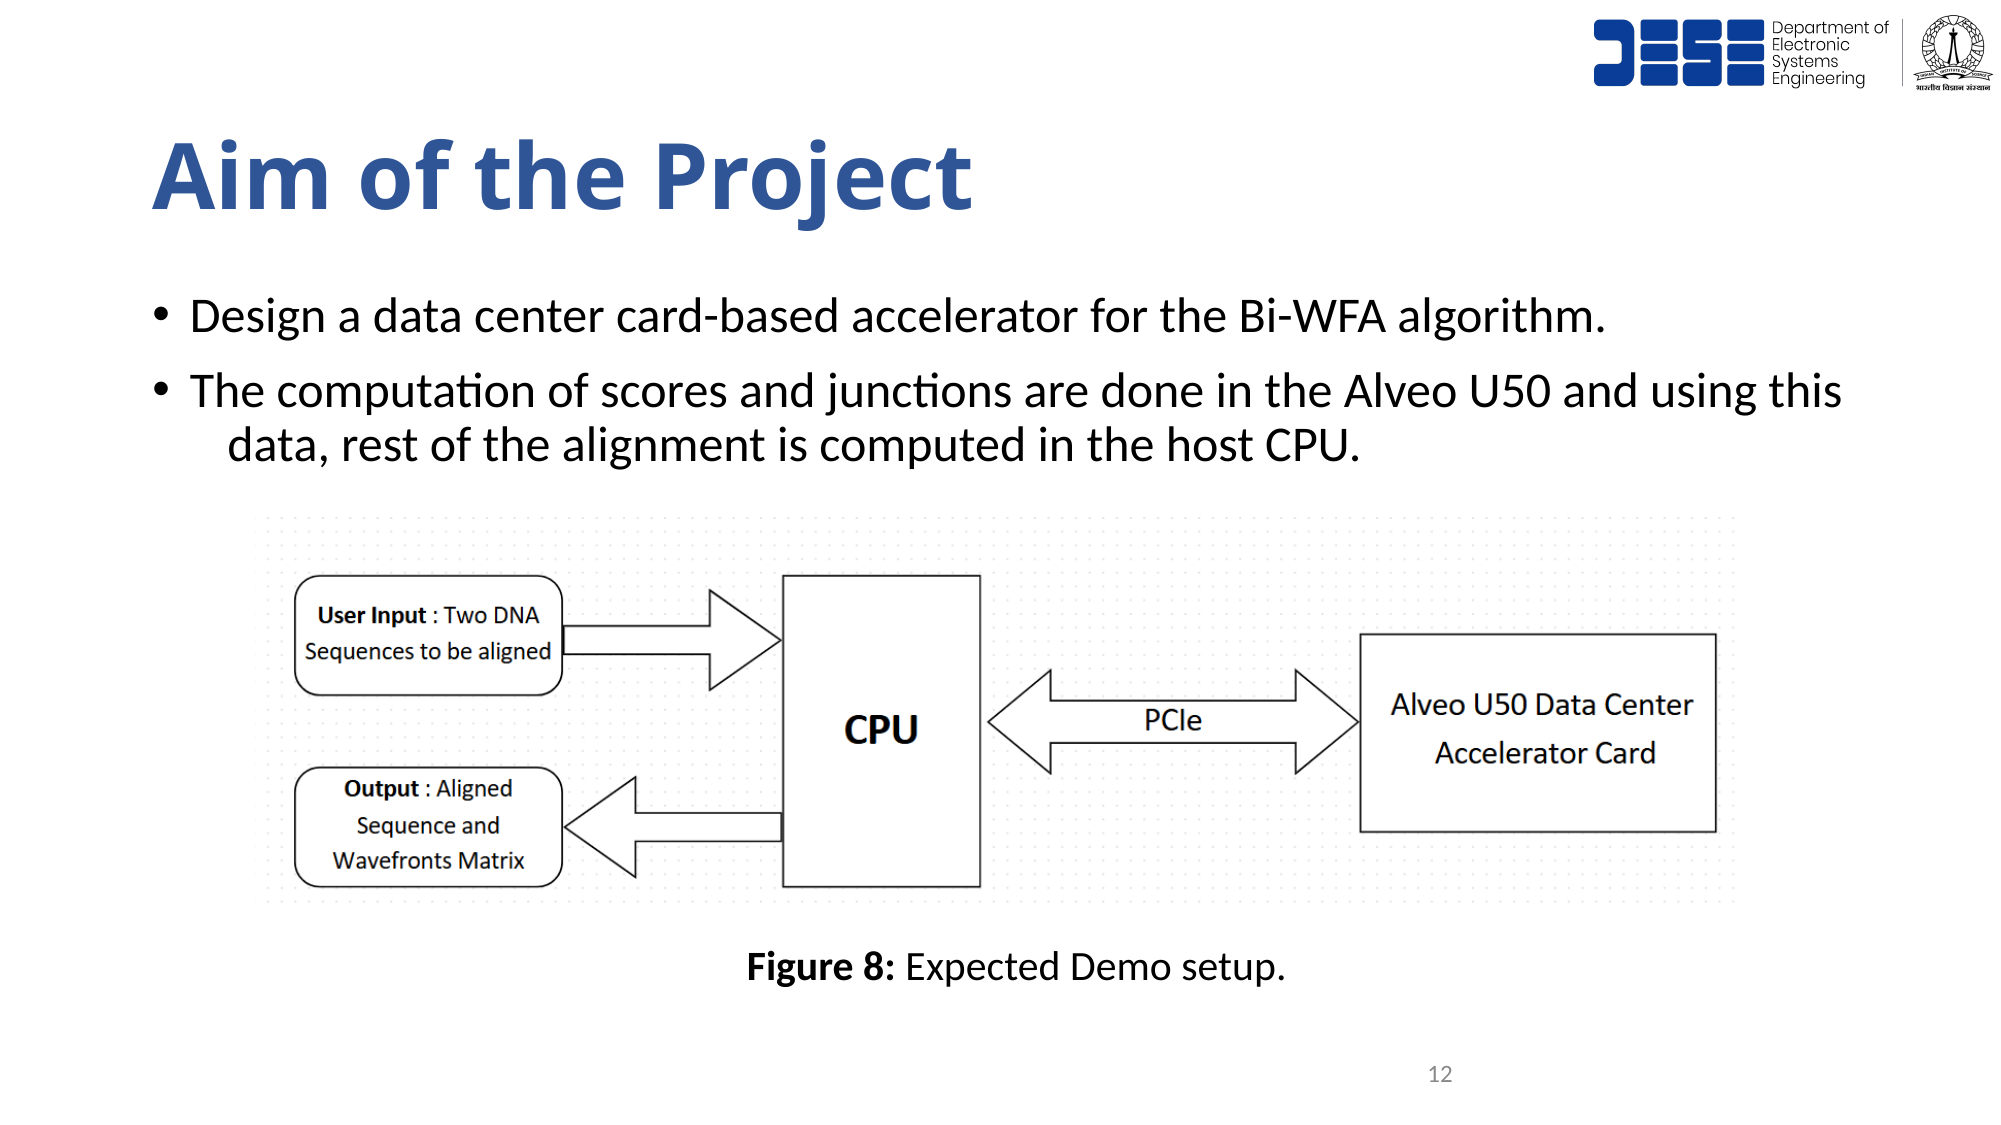

# Aim of the Project
Design a data center card-based accelerator for the Bi-WFA algorithm.
The computation of scores and junctions are done in the Alveo U50 and using this data, rest of the alignment is computed in the host CPU.
Figure 8: Expected Demo setup.
12